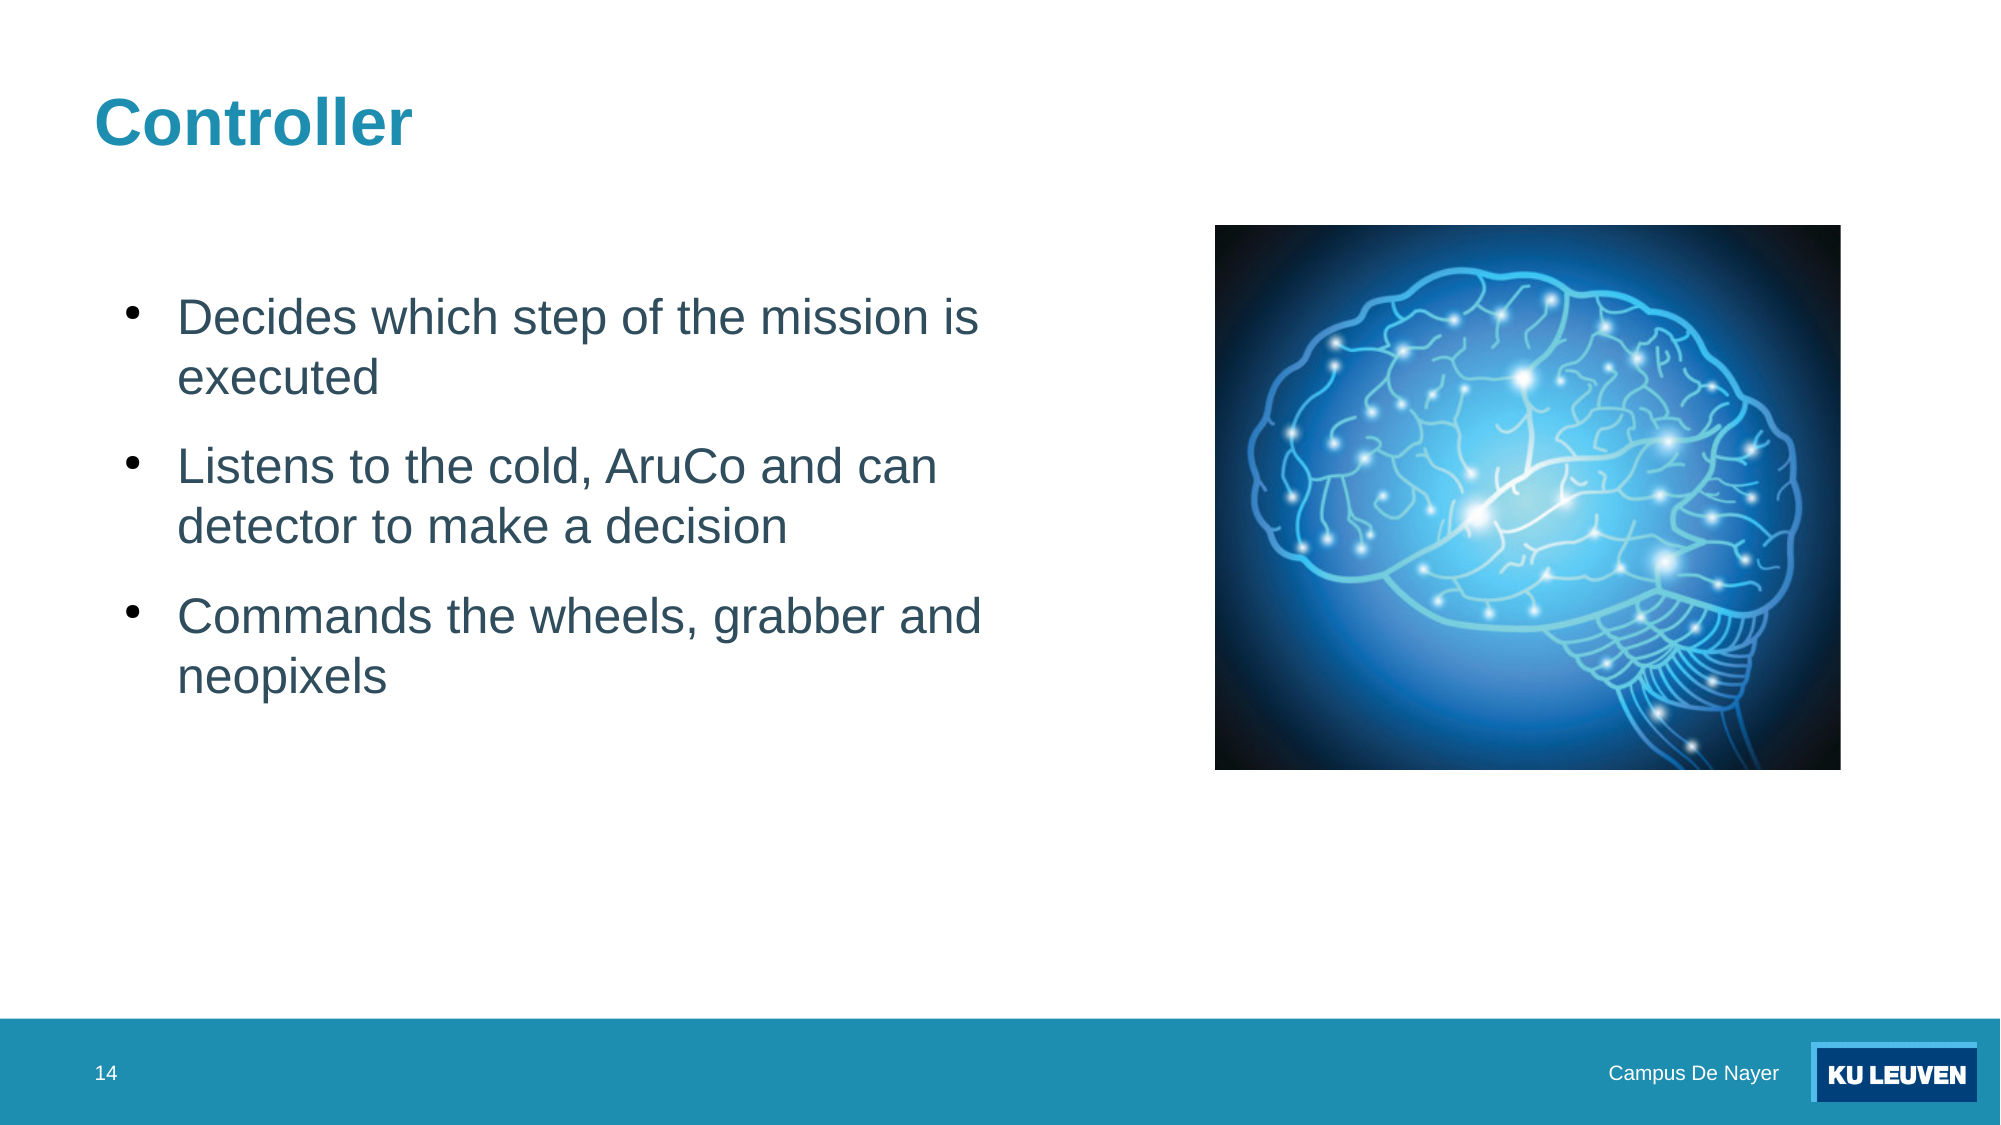

# Controller
Decides which step of the mission is executed
Listens to the cold, AruCo and can detector to make a decision
Commands the wheels, grabber and neopixels
14
KULeuven, CoaCo